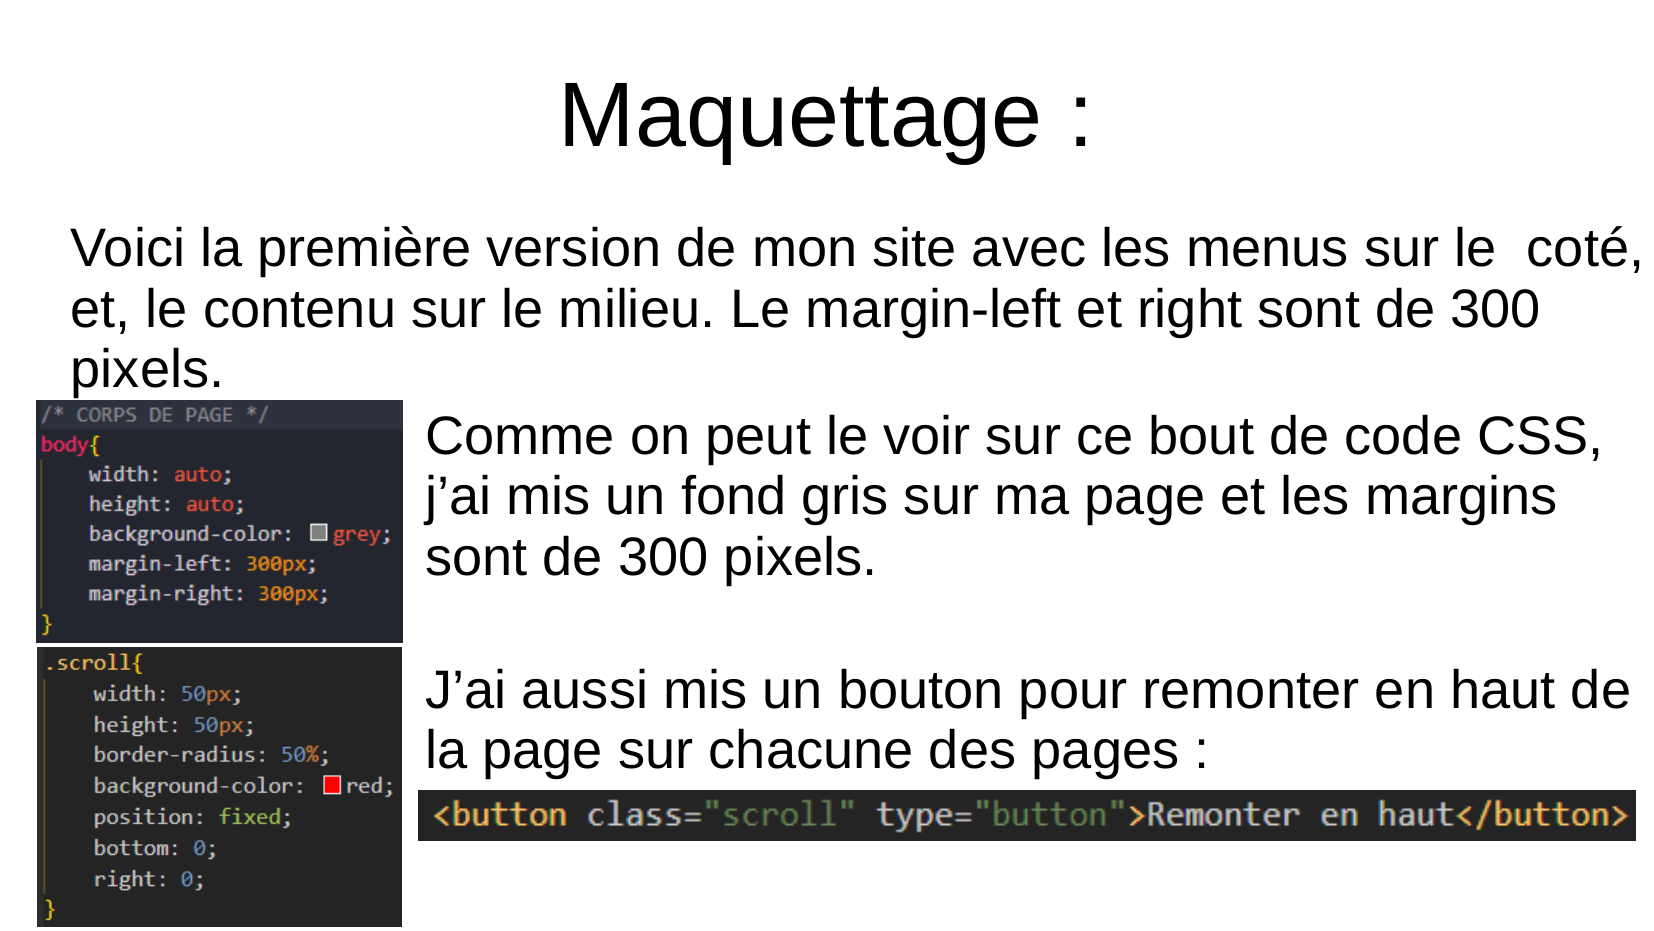

# Maquettage :
Voici la première version de mon site avec les menus sur le coté, et, le contenu sur le milieu. Le margin-left et right sont de 300 pixels.
Comme on peut le voir sur ce bout de code CSS, j’ai mis un fond gris sur ma page et les margins sont de 300 pixels.
J’ai aussi mis un bouton pour remonter en haut de la page sur chacune des pages :